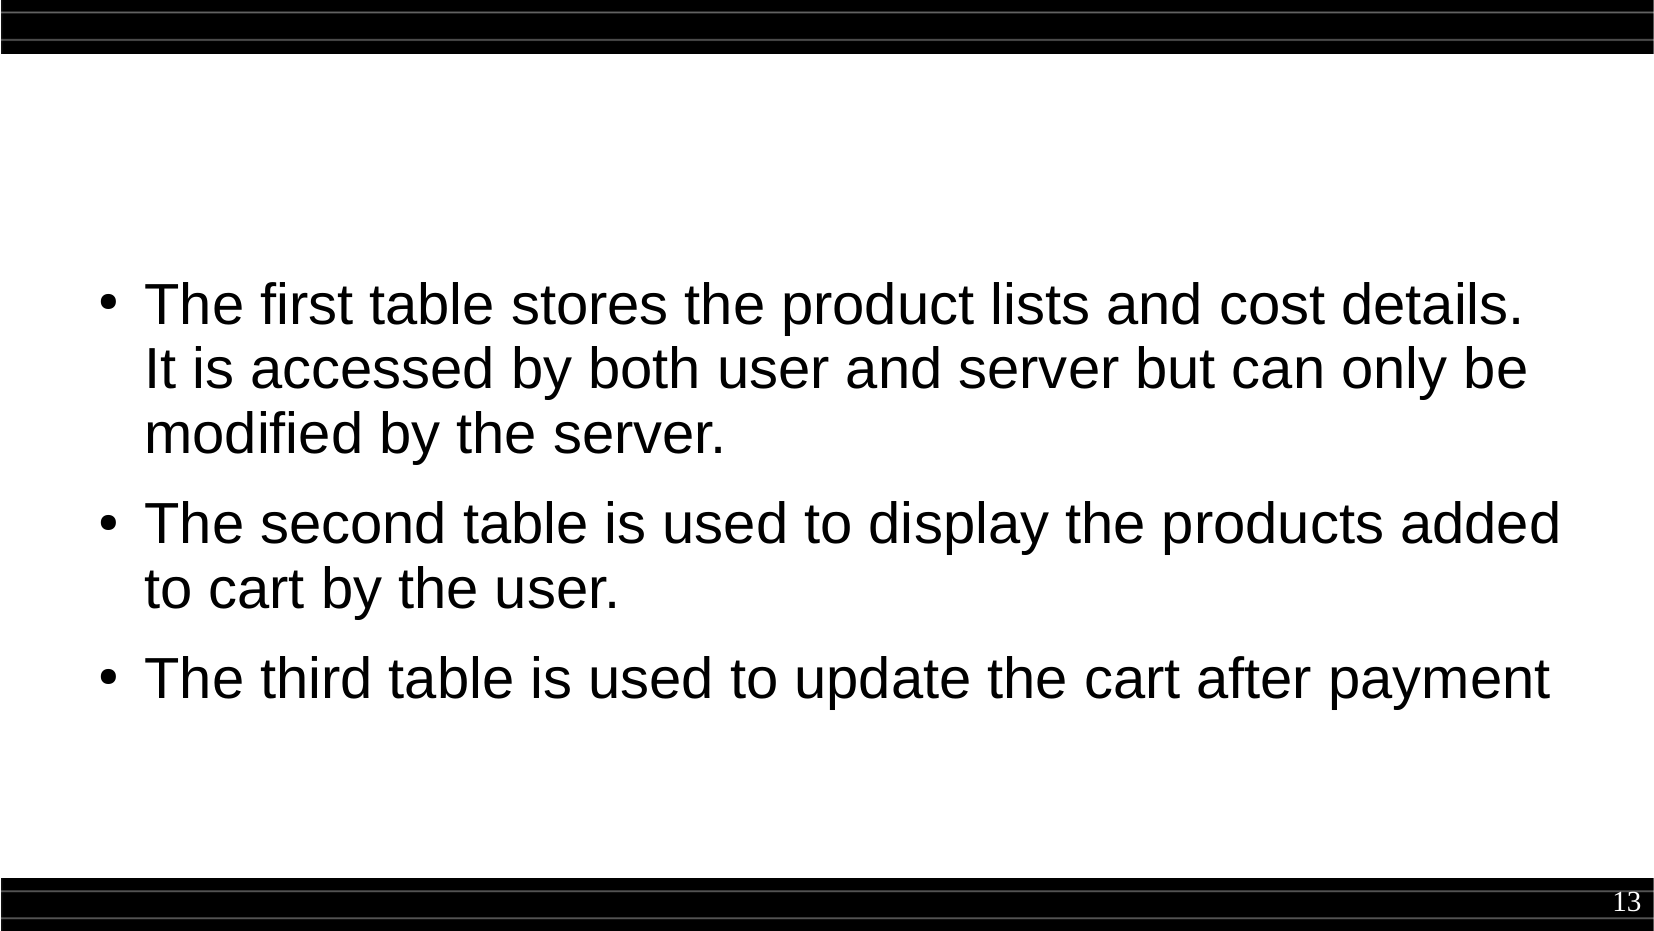

#
The first table stores the product lists and cost details. It is accessed by both user and server but can only be modified by the server.
The second table is used to display the products added to cart by the user.
The third table is used to update the cart after payment